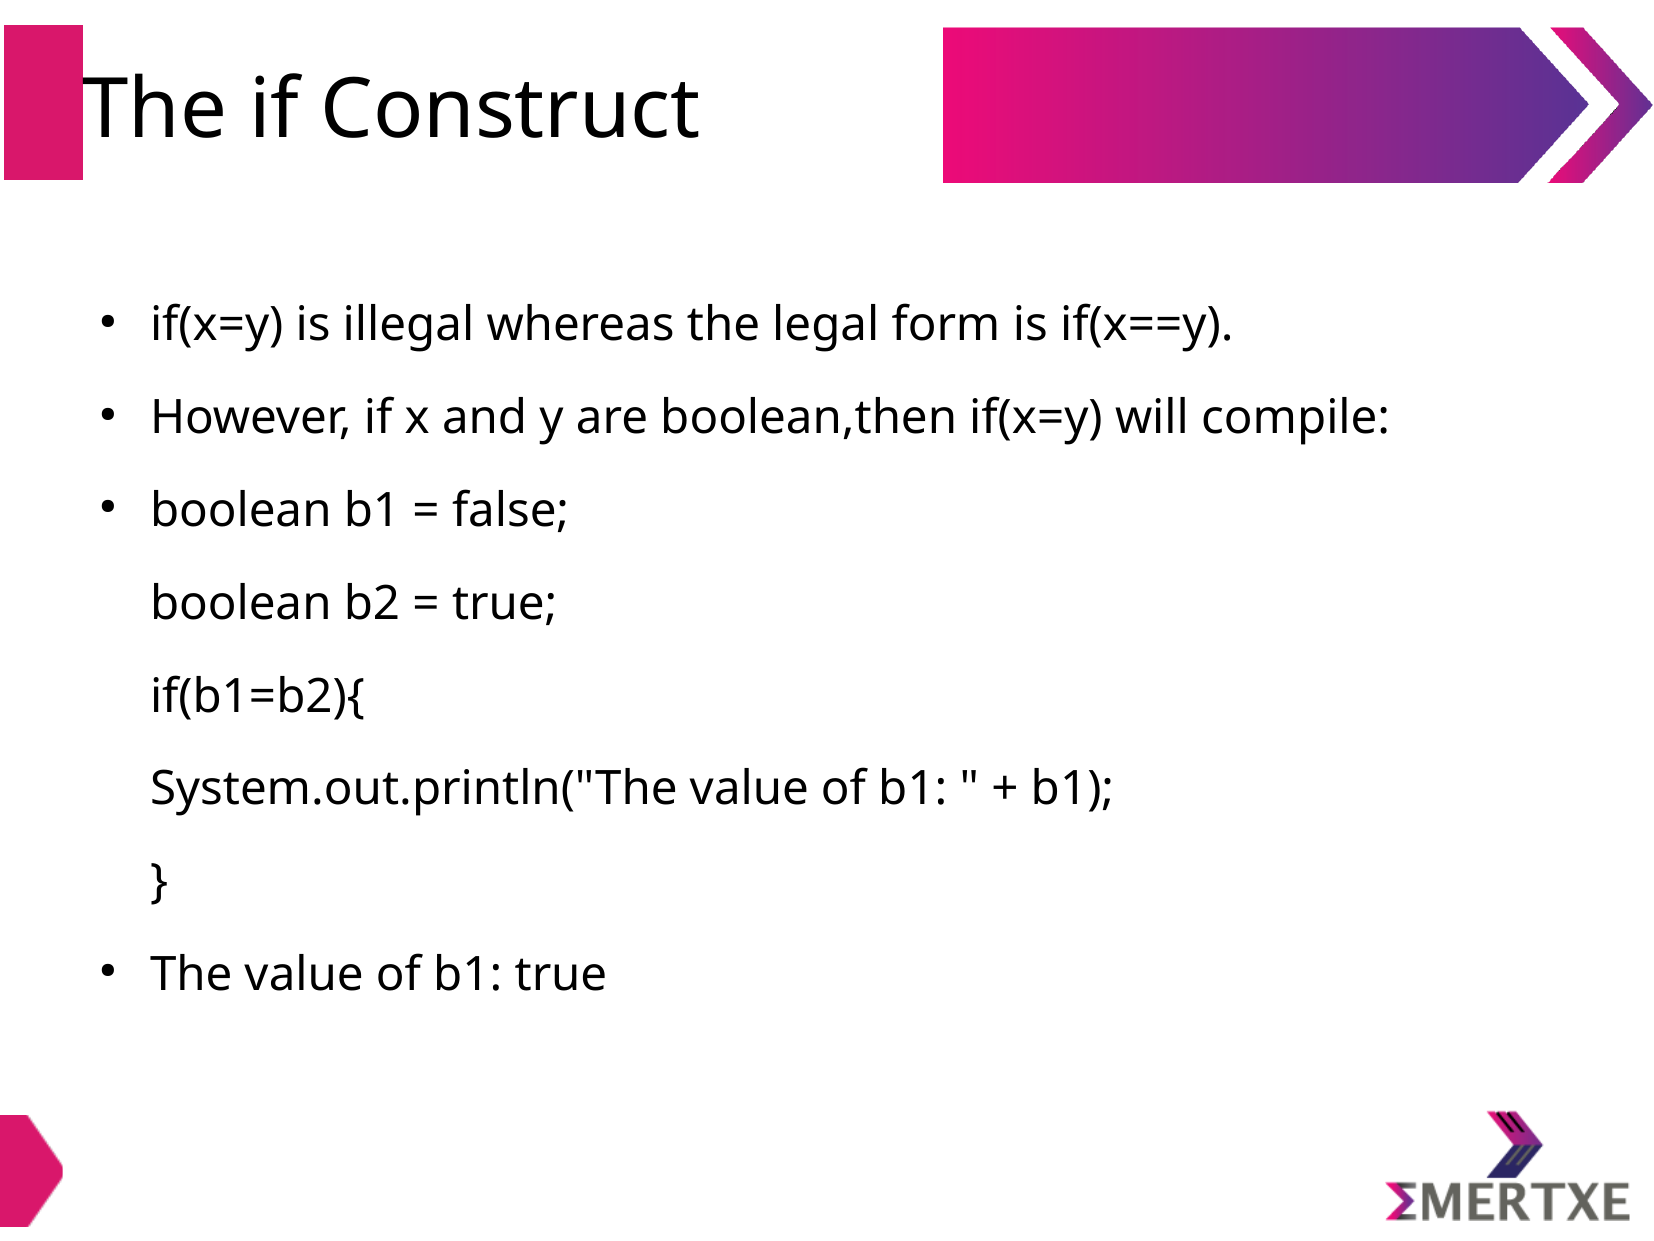

# The if Construct
if(x=y) is illegal whereas the legal form is if(x==y).
However, if x and y are boolean,then if(x=y) will compile:
boolean b1 = false;
boolean b2 = true;
if(b1=b2){
System.out.println("The value of b1: " + b1);
}
The value of b1: true